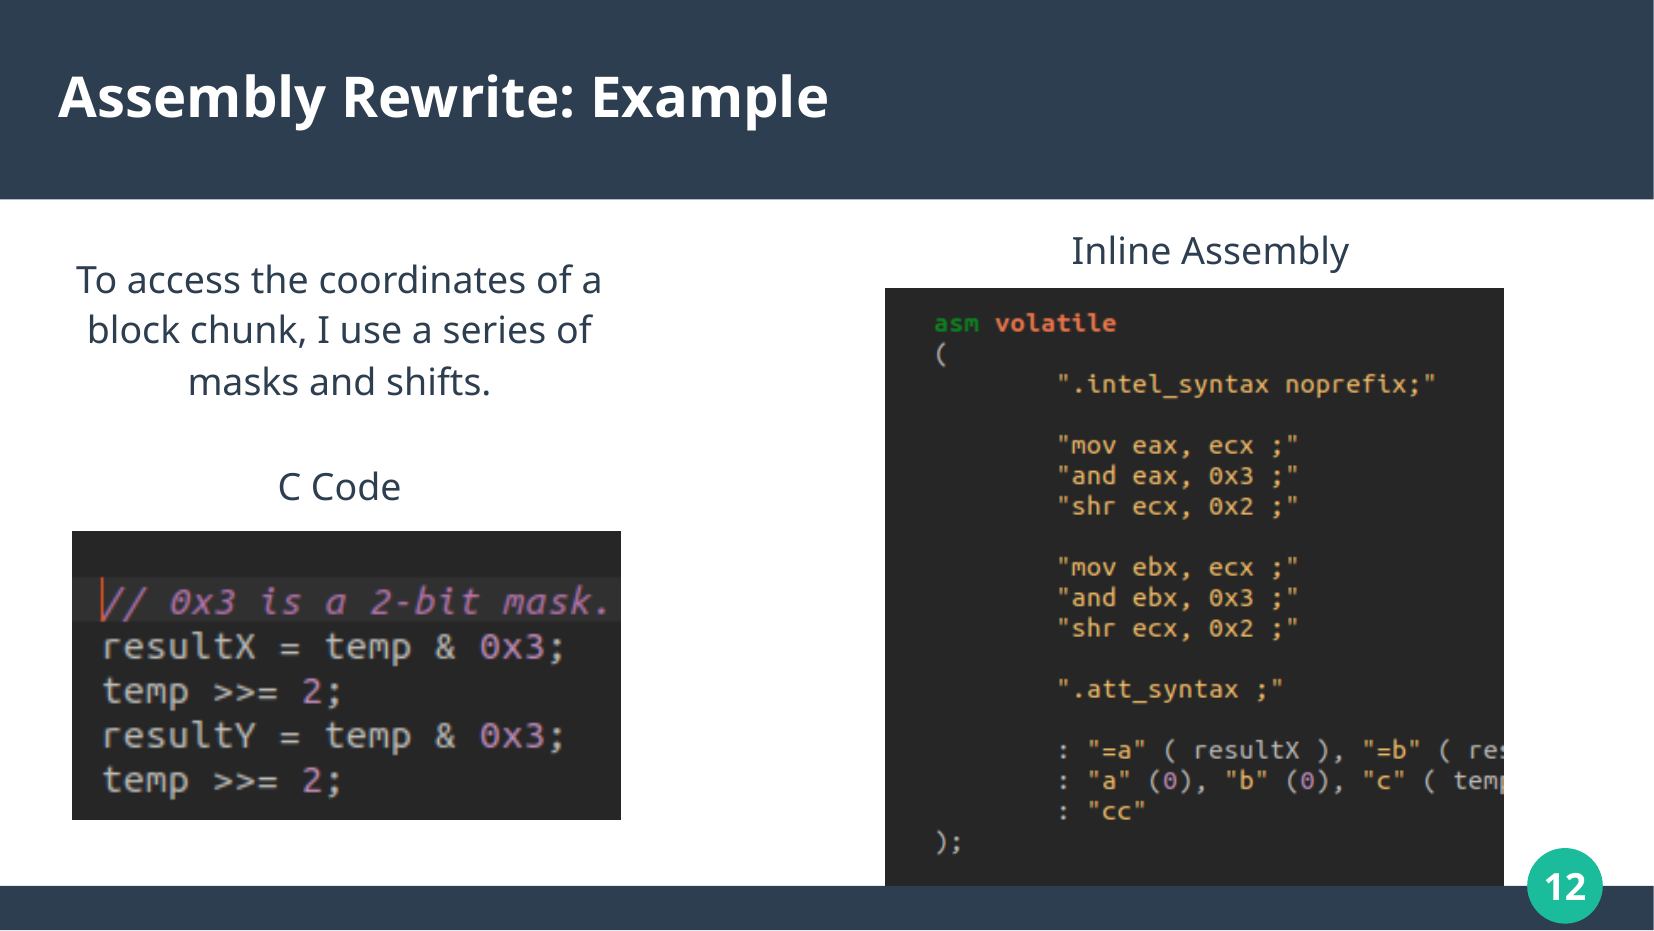

# Assembly Rewrite: Example
To access the coordinates of a block chunk, I use a series of masks and shifts.
Inline Assembly
C Code